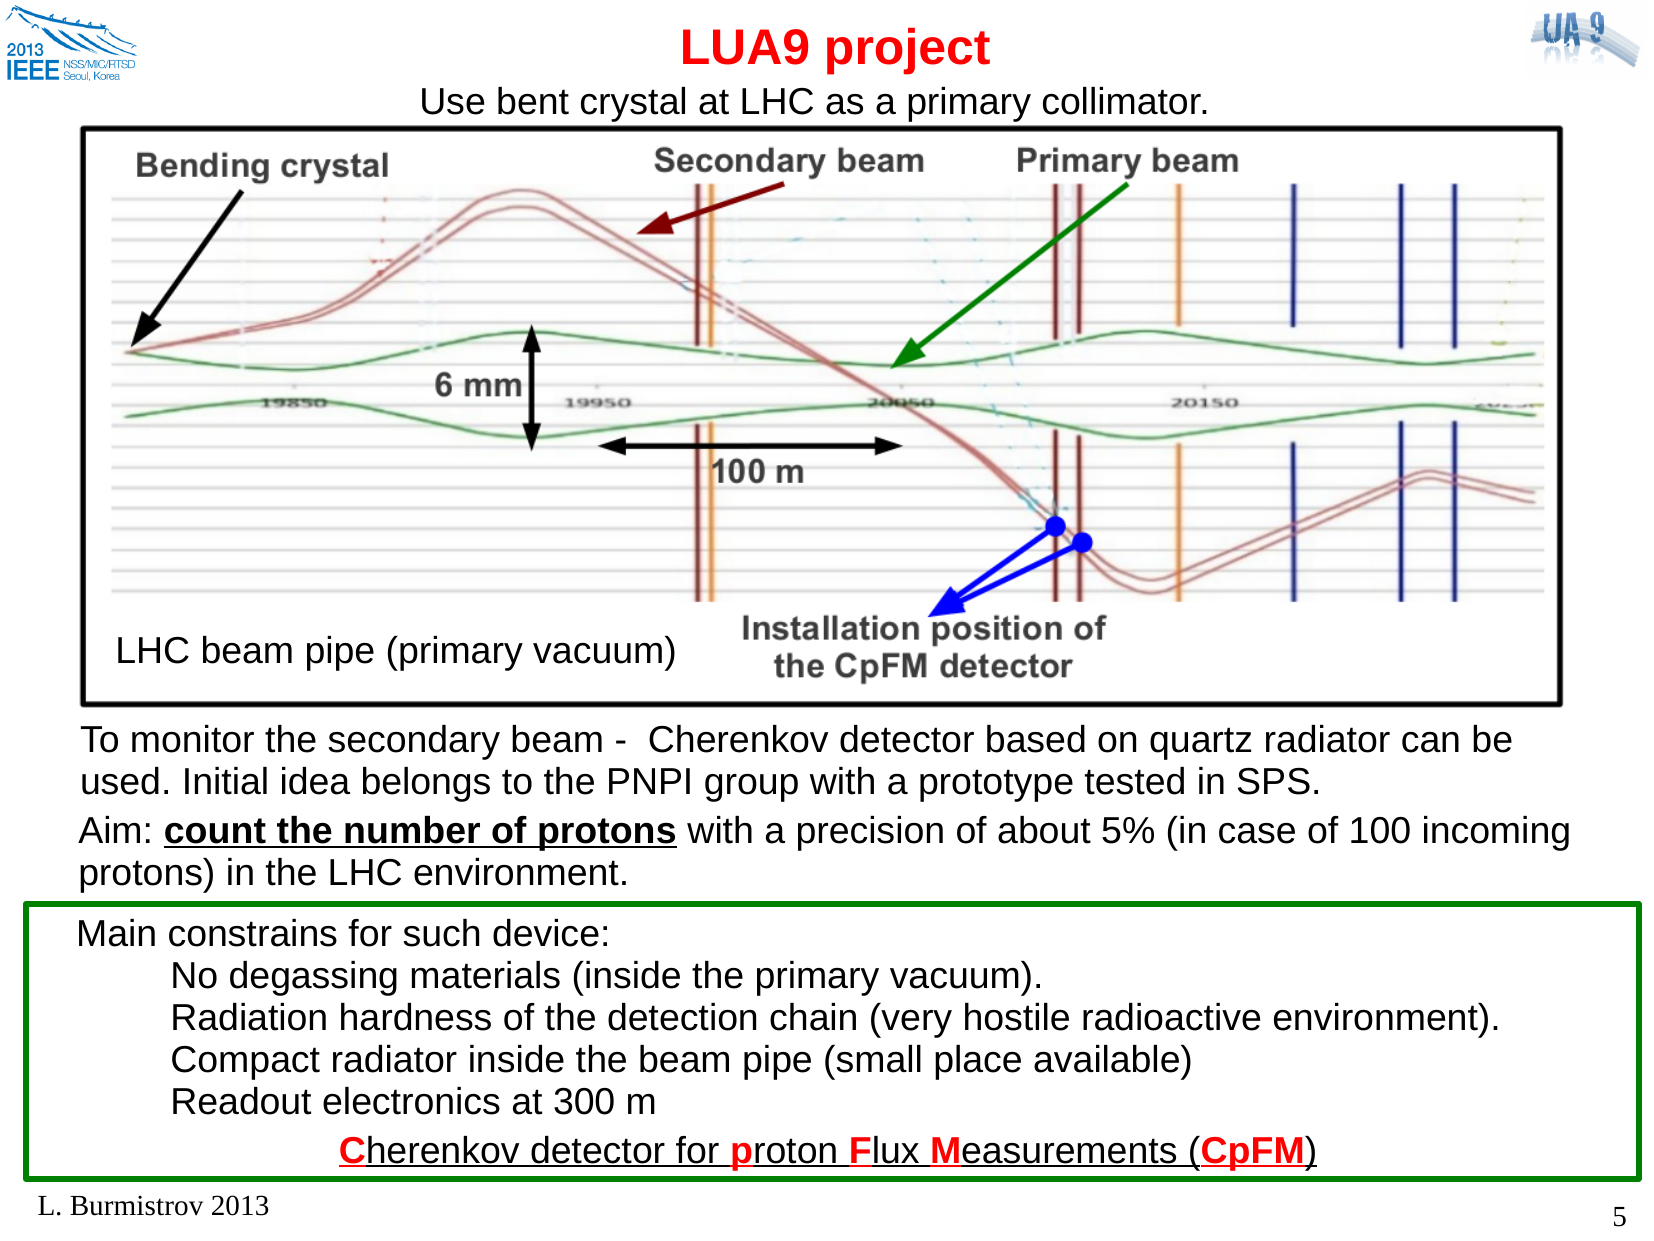

LUA9 project
Use bent crystal at LHC as a primary collimator.
LHC beam pipe (primary vacuum)
To monitor the secondary beam - Cherenkov detector based on quartz radiator can be used. Initial idea belongs to the PNPI group with a prototype tested in SPS.
Aim: count the number of protons with a precision of about 5% (in case of 100 incoming protons) in the LHC environment.
Main constrains for such device:
 No degassing materials (inside the primary vacuum).
 Radiation hardness of the detection chain (very hostile radioactive environment).
 Compact radiator inside the beam pipe (small place available)
 Readout electronics at 300 m
Cherenkov detector for proton Flux Measurements (CpFM)
L. Burmistrov 2013
5